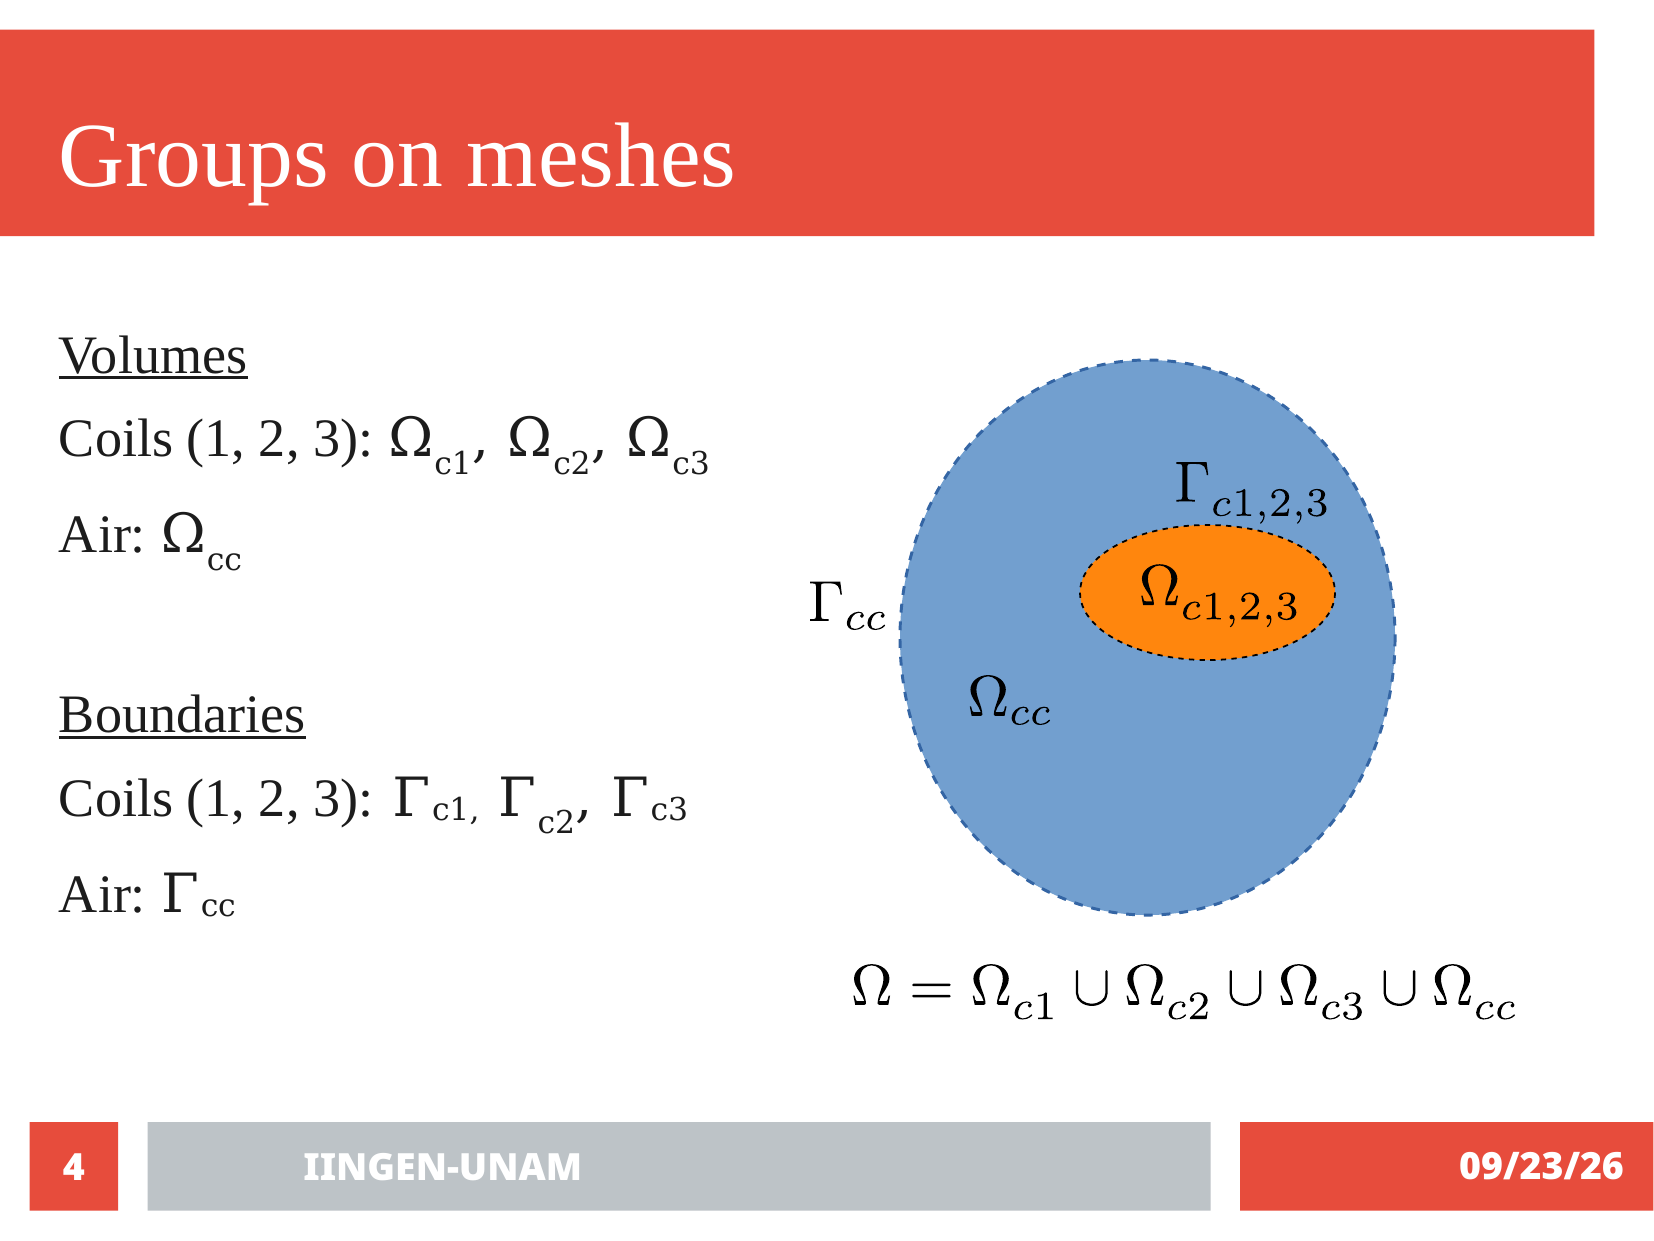

# Groups on meshes
Volumes
Coils (1, 2, 3): Ωc1, Ωc2, Ωc3
Air: Ωcc
Boundaries
Coils (1, 2, 3): Γc1, Γc2, Γc3
Air: Γcc
4
IINGEN-UNAM